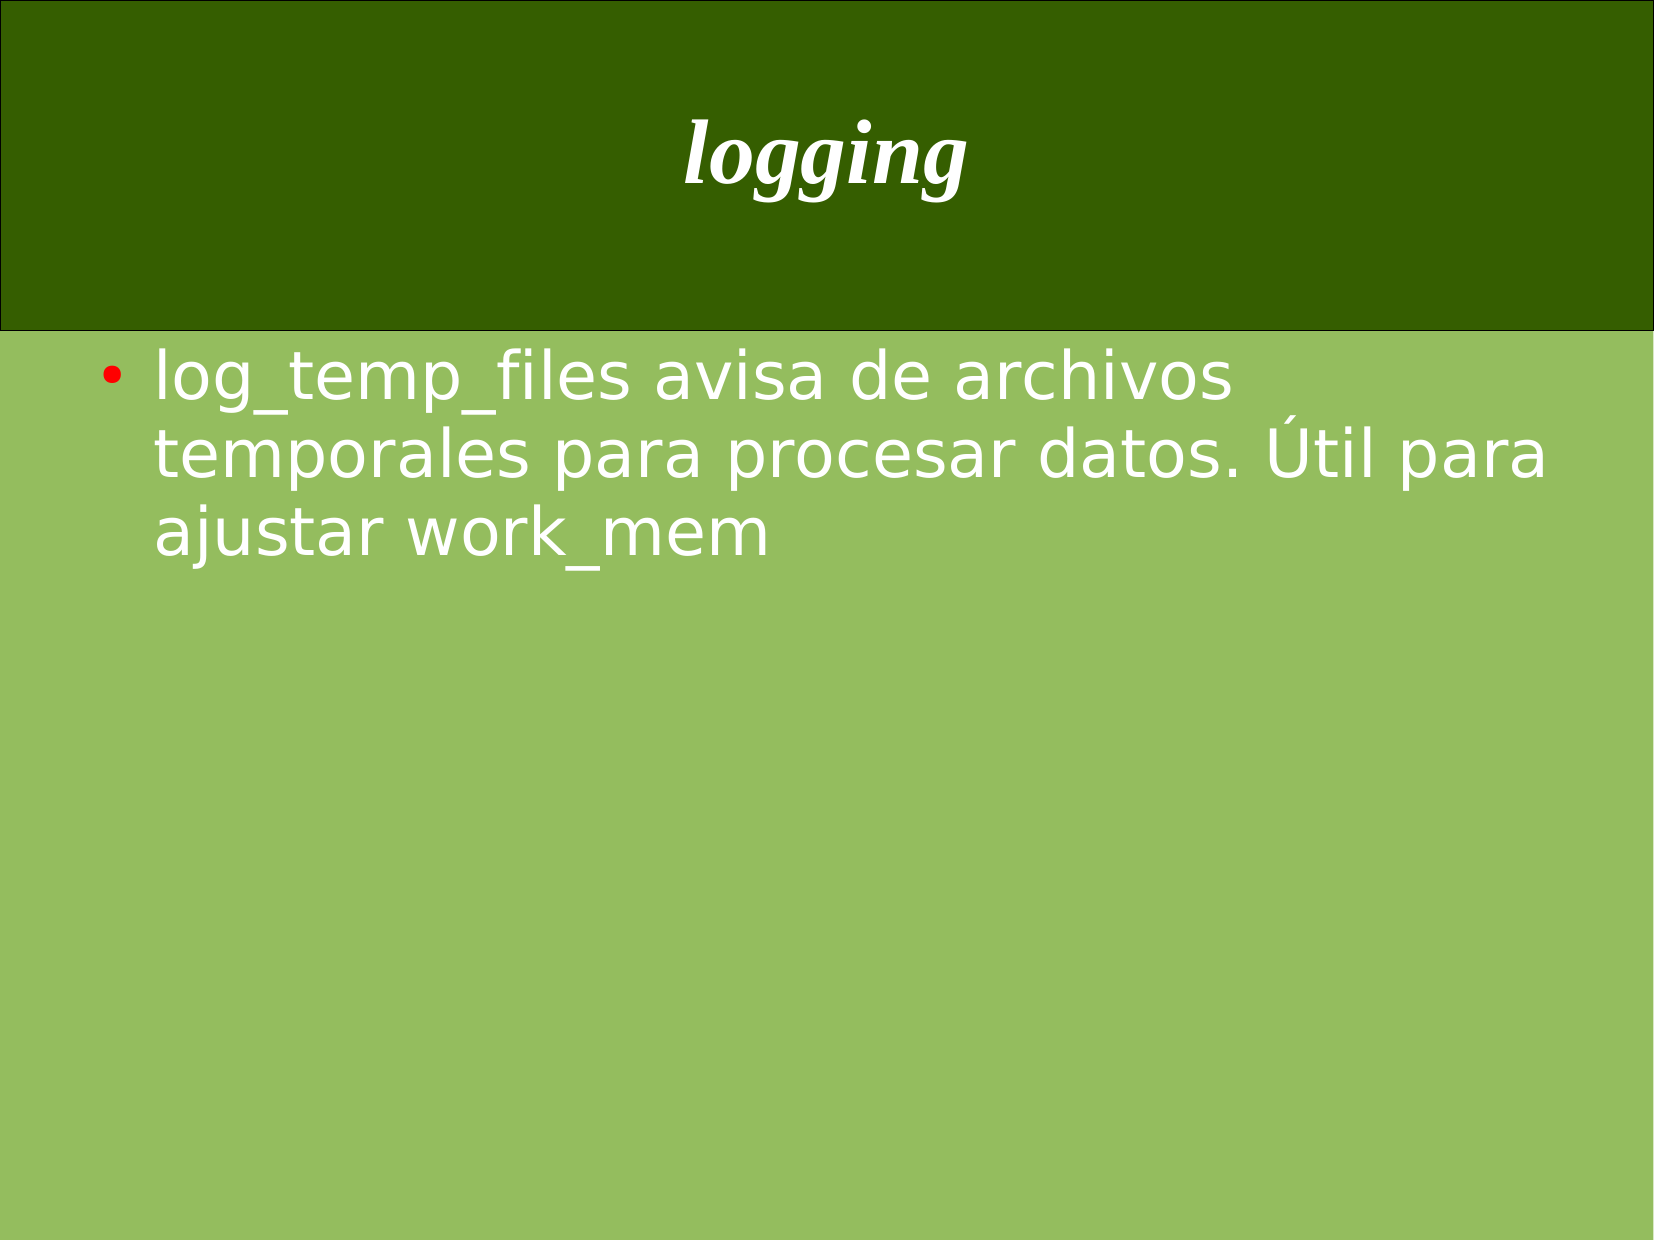

# logging
log_temp_files avisa de archivos temporales para procesar datos. Útil para ajustar work_mem